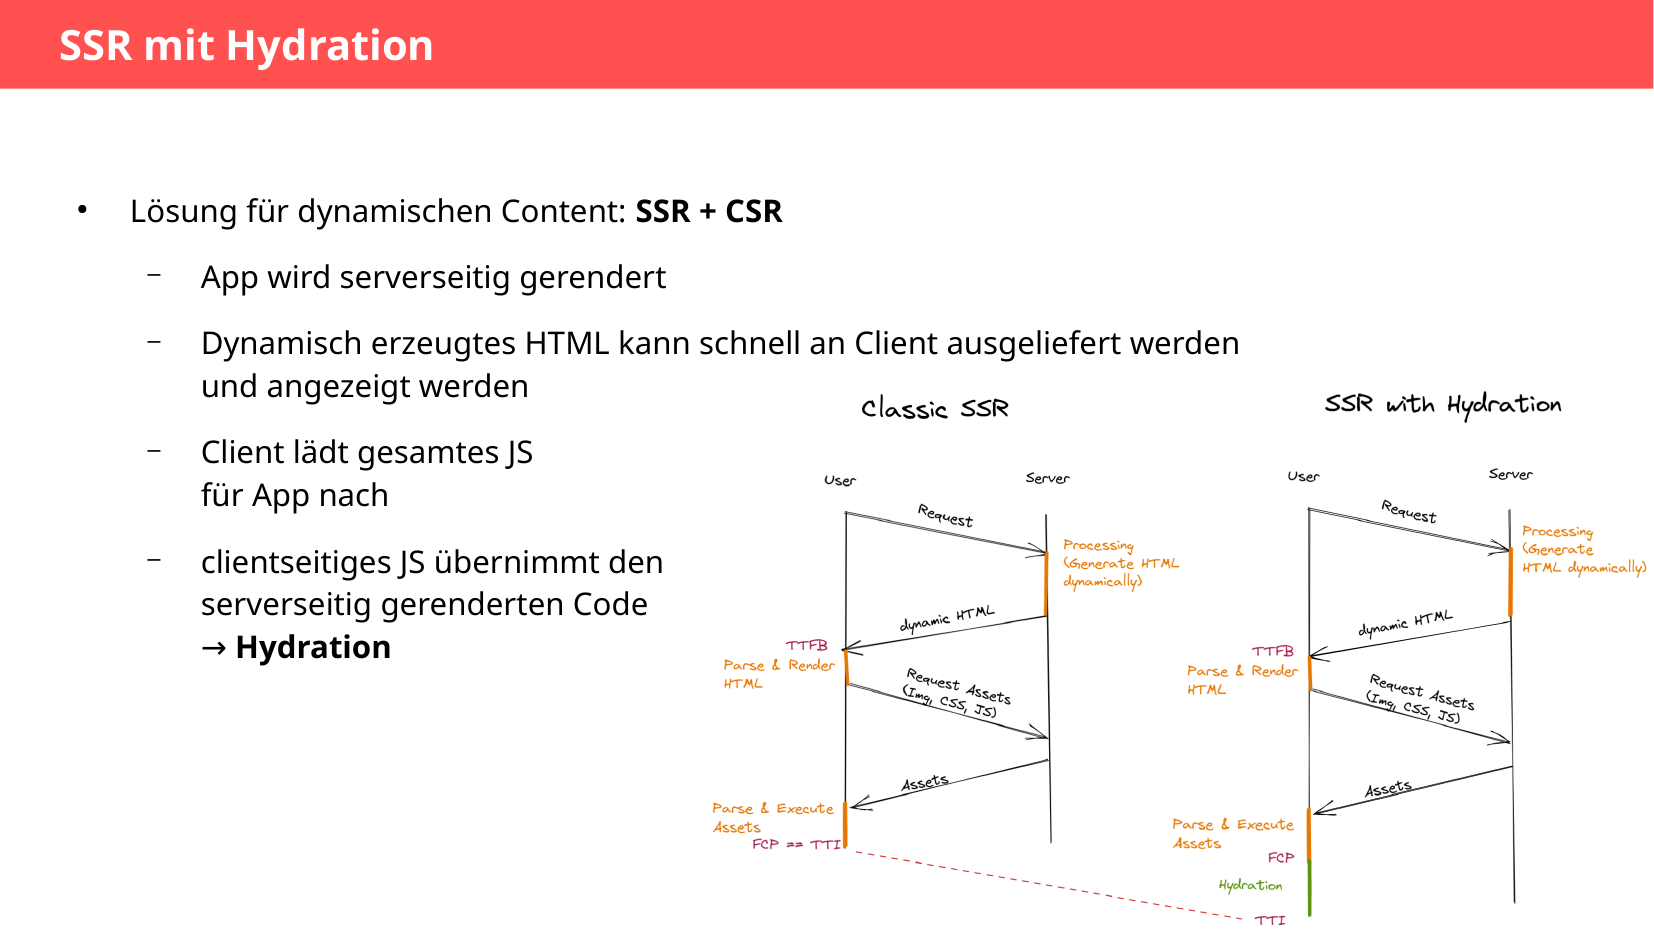

SSR mit Hydration
# Lösung für dynamischen Content: SSR + CSR
App wird serverseitig gerendert
Dynamisch erzeugtes HTML kann schnell an Client ausgeliefert werden
und angezeigt werden
Client lädt gesamtes JS
für App nach
clientseitiges JS übernimmt den
serverseitig gerenderten Code
→ Hydration